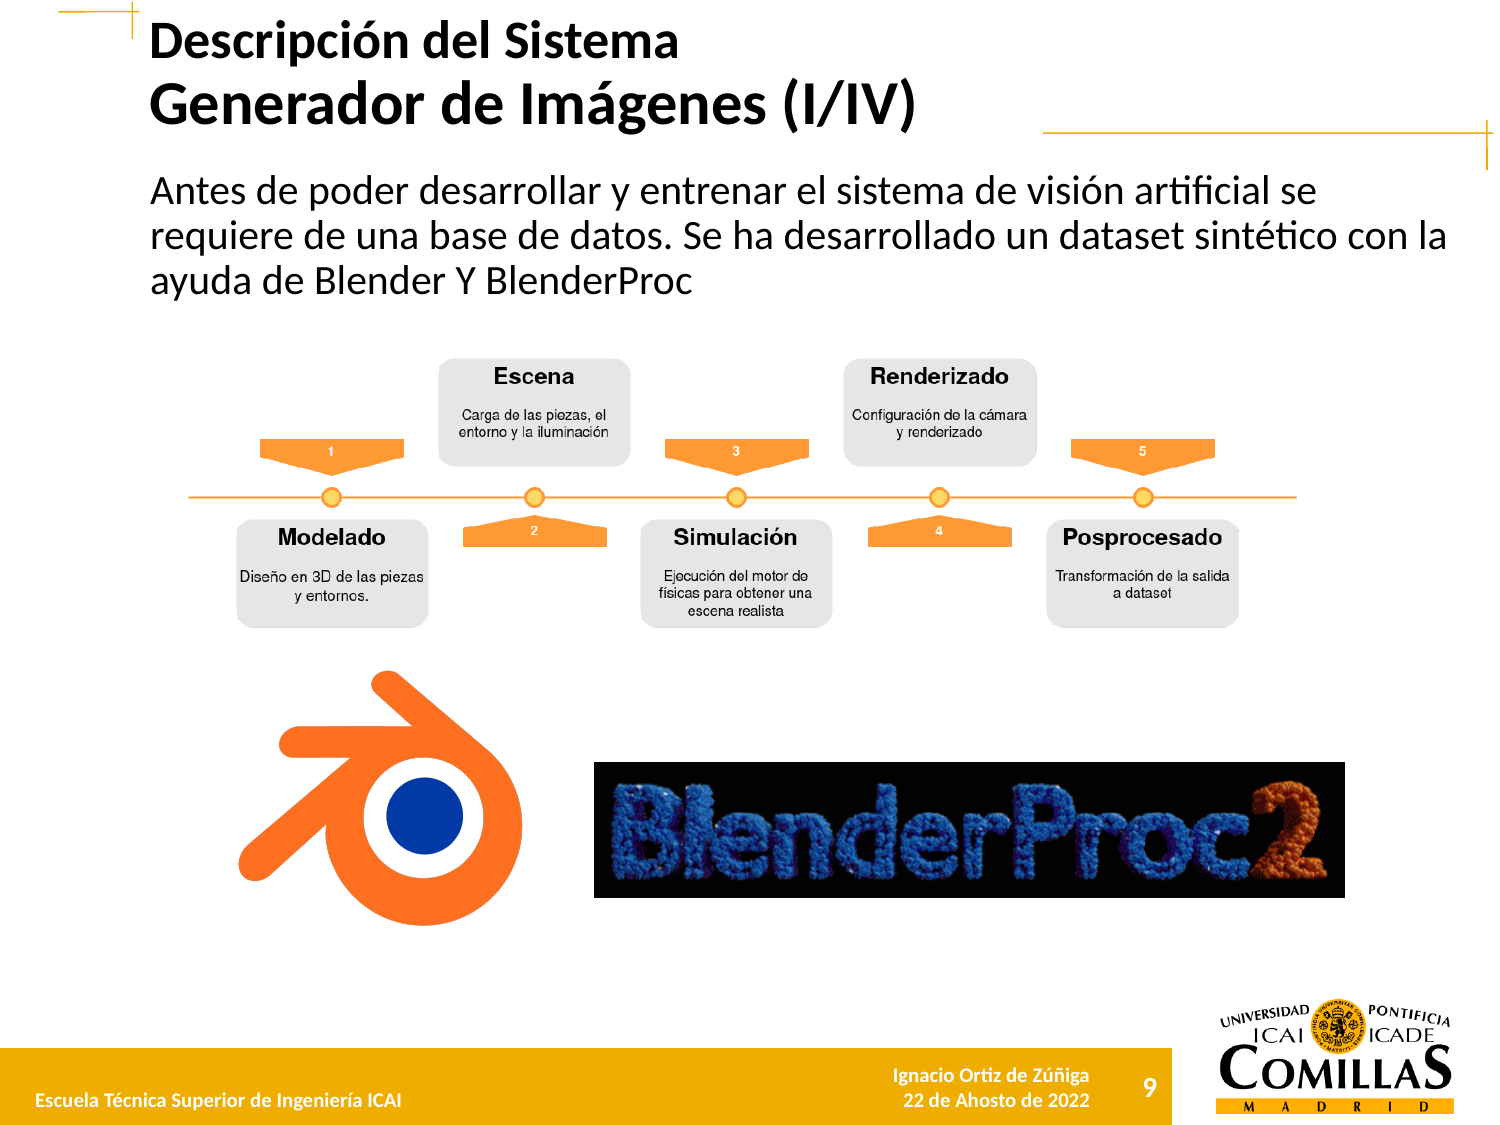

# Descripción del Sistema Generador de Imágenes (I/IV)
Antes de poder desarrollar y entrenar el sistema de visión artificial se requiere de una base de datos. Se ha desarrollado un dataset sintético con la ayuda de Blender Y BlenderProc